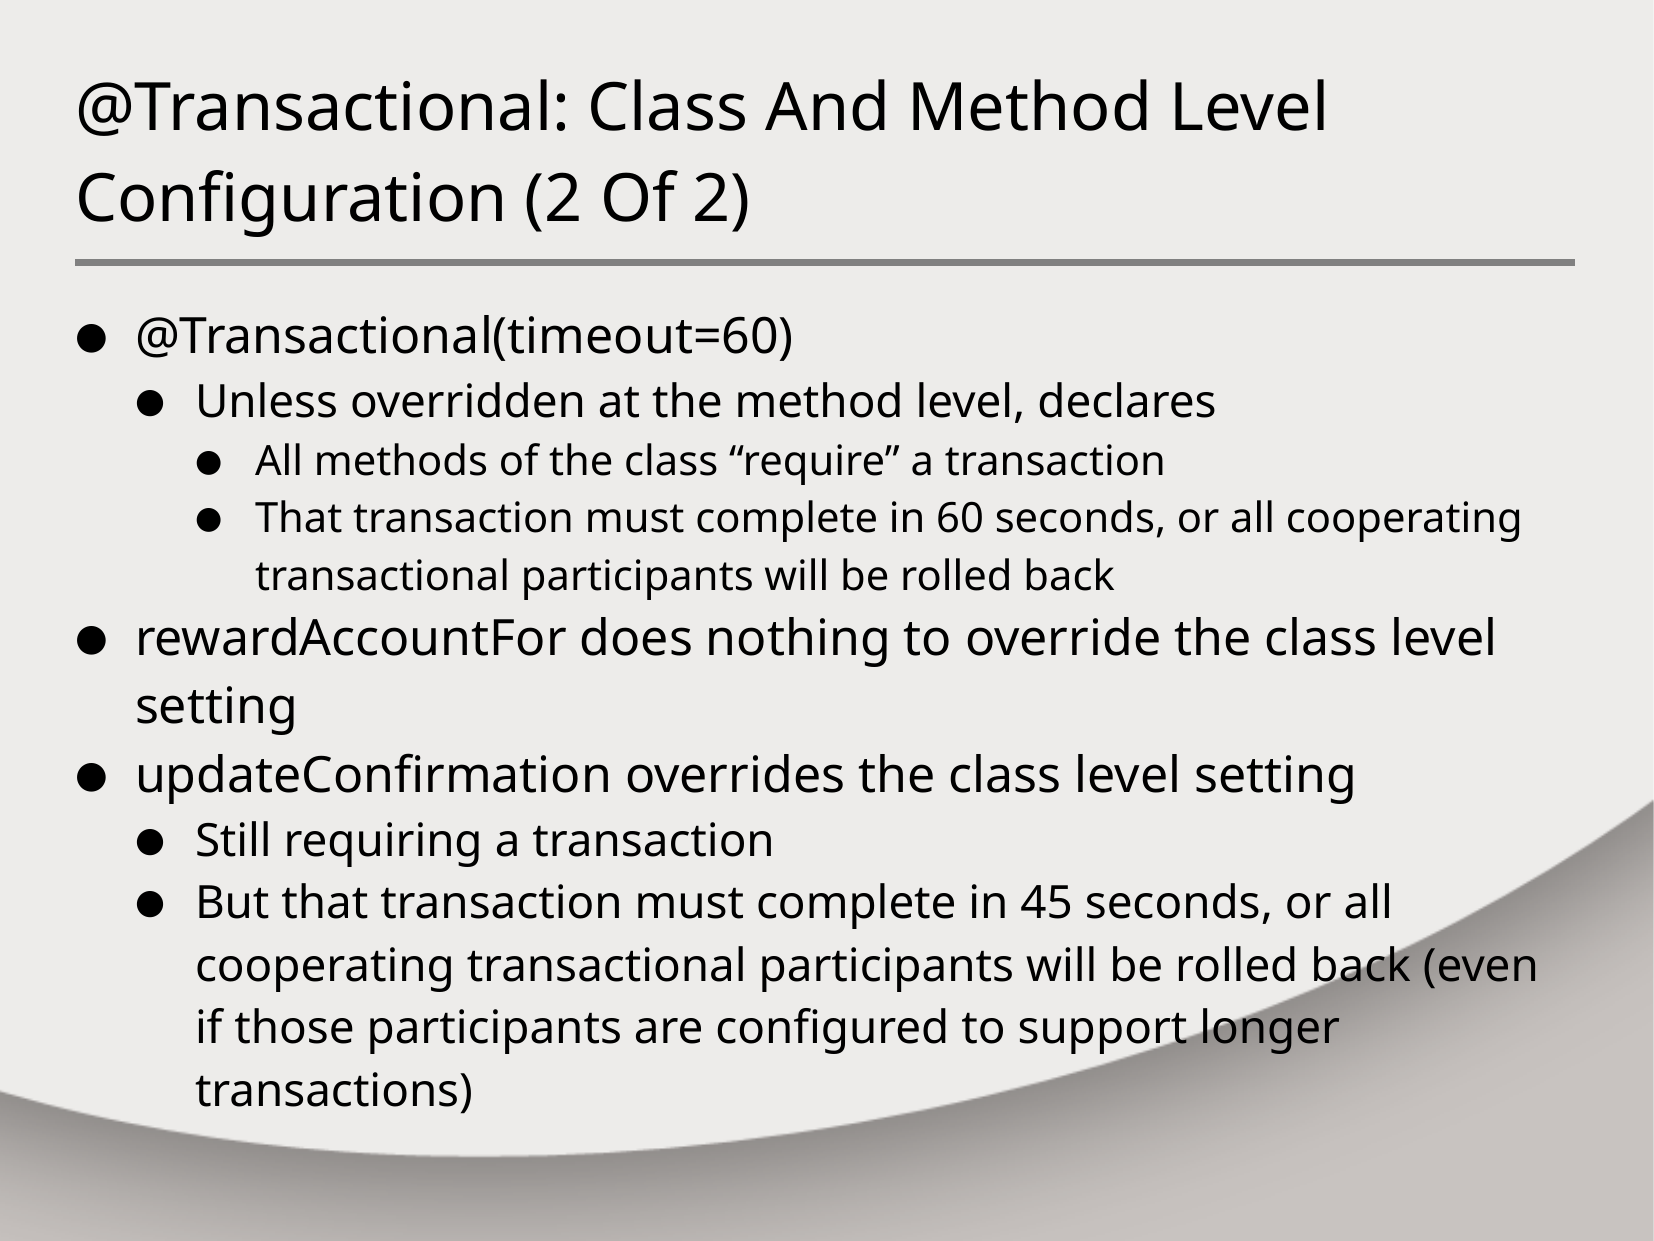

@Transactional: Class And Method Level Configuration (2 Of 2)
# @Transactional(timeout=60)
Unless overridden at the method level, declares
All methods of the class “require” a transaction
That transaction must complete in 60 seconds, or all cooperating transactional participants will be rolled back
rewardAccountFor does nothing to override the class level setting
updateConfirmation overrides the class level setting
Still requiring a transaction
But that transaction must complete in 45 seconds, or all cooperating transactional participants will be rolled back (even if those participants are configured to support longer transactions)